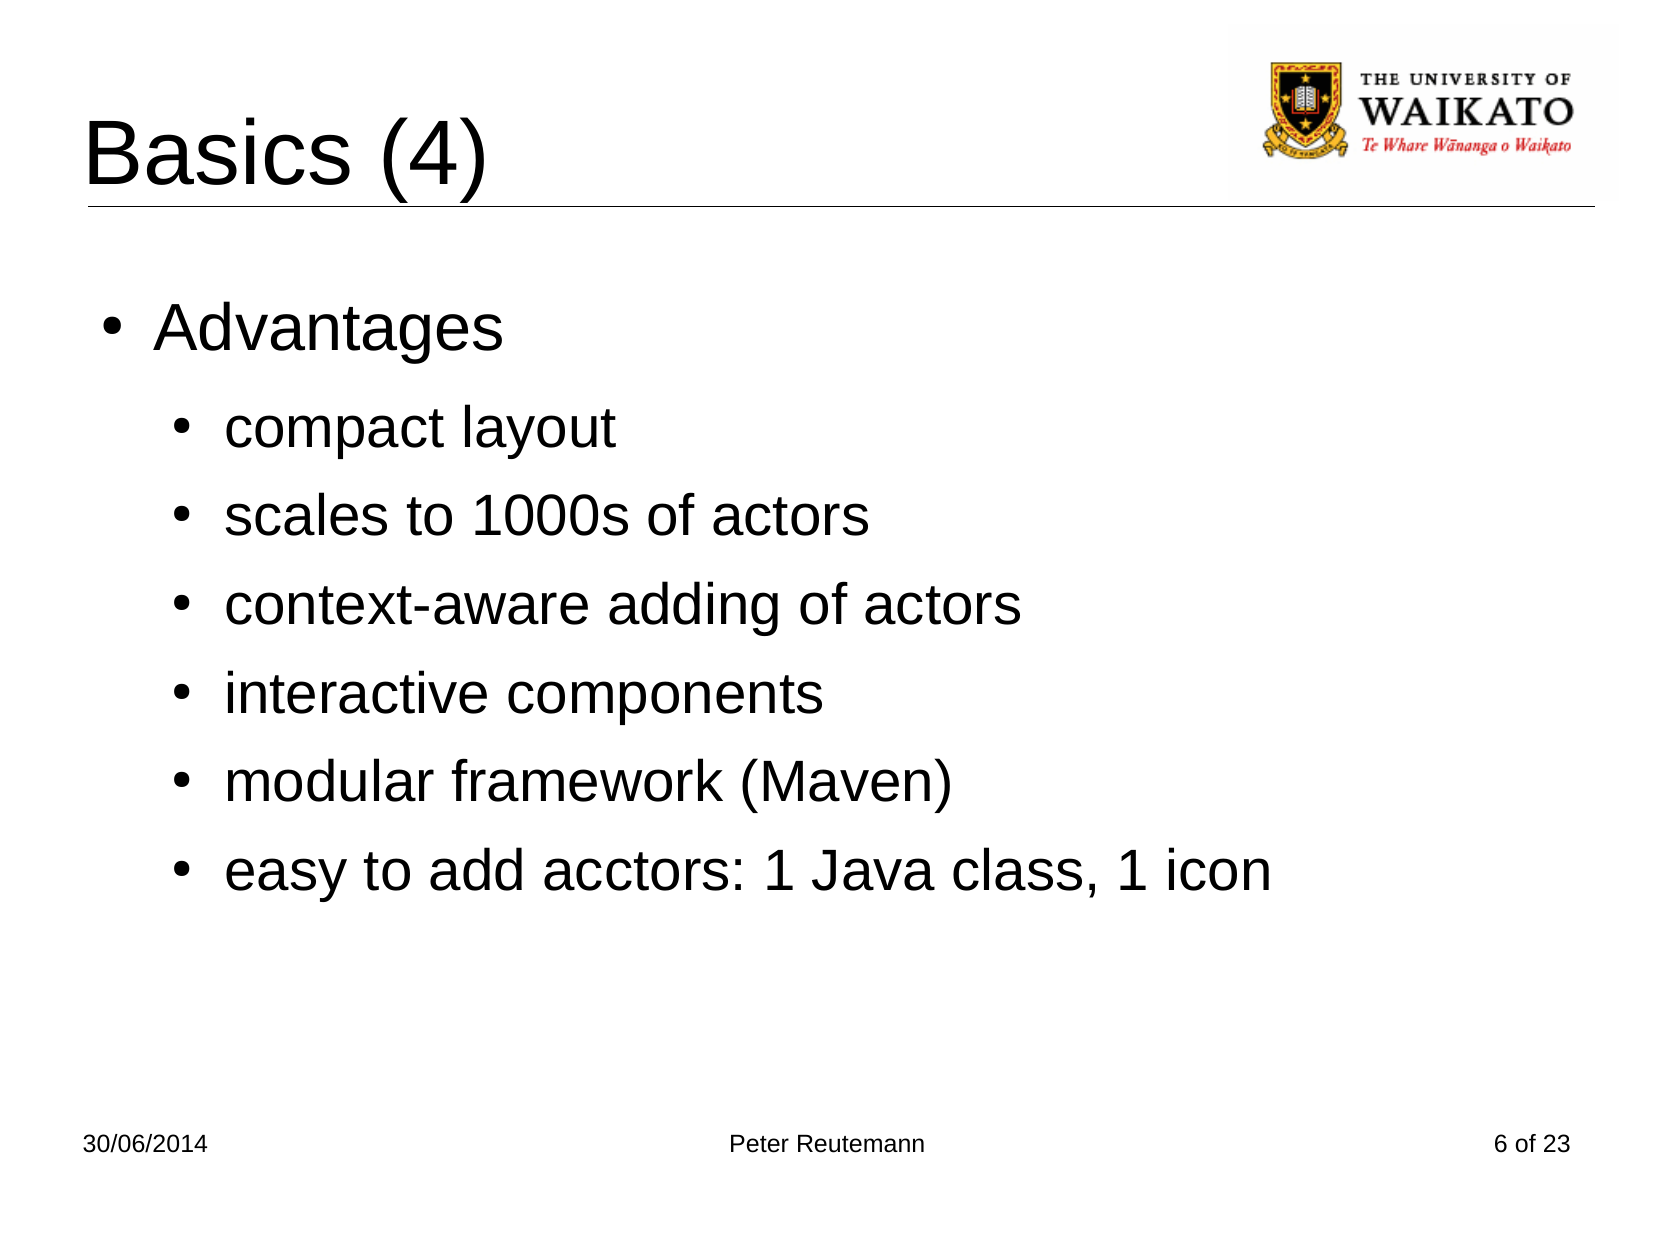

# Basics (4)
Advantages
compact layout
scales to 1000s of actors
context-aware adding of actors
interactive components
modular framework (Maven)
easy to add acctors: 1 Java class, 1 icon
30/06/2014
Peter Reutemann
6